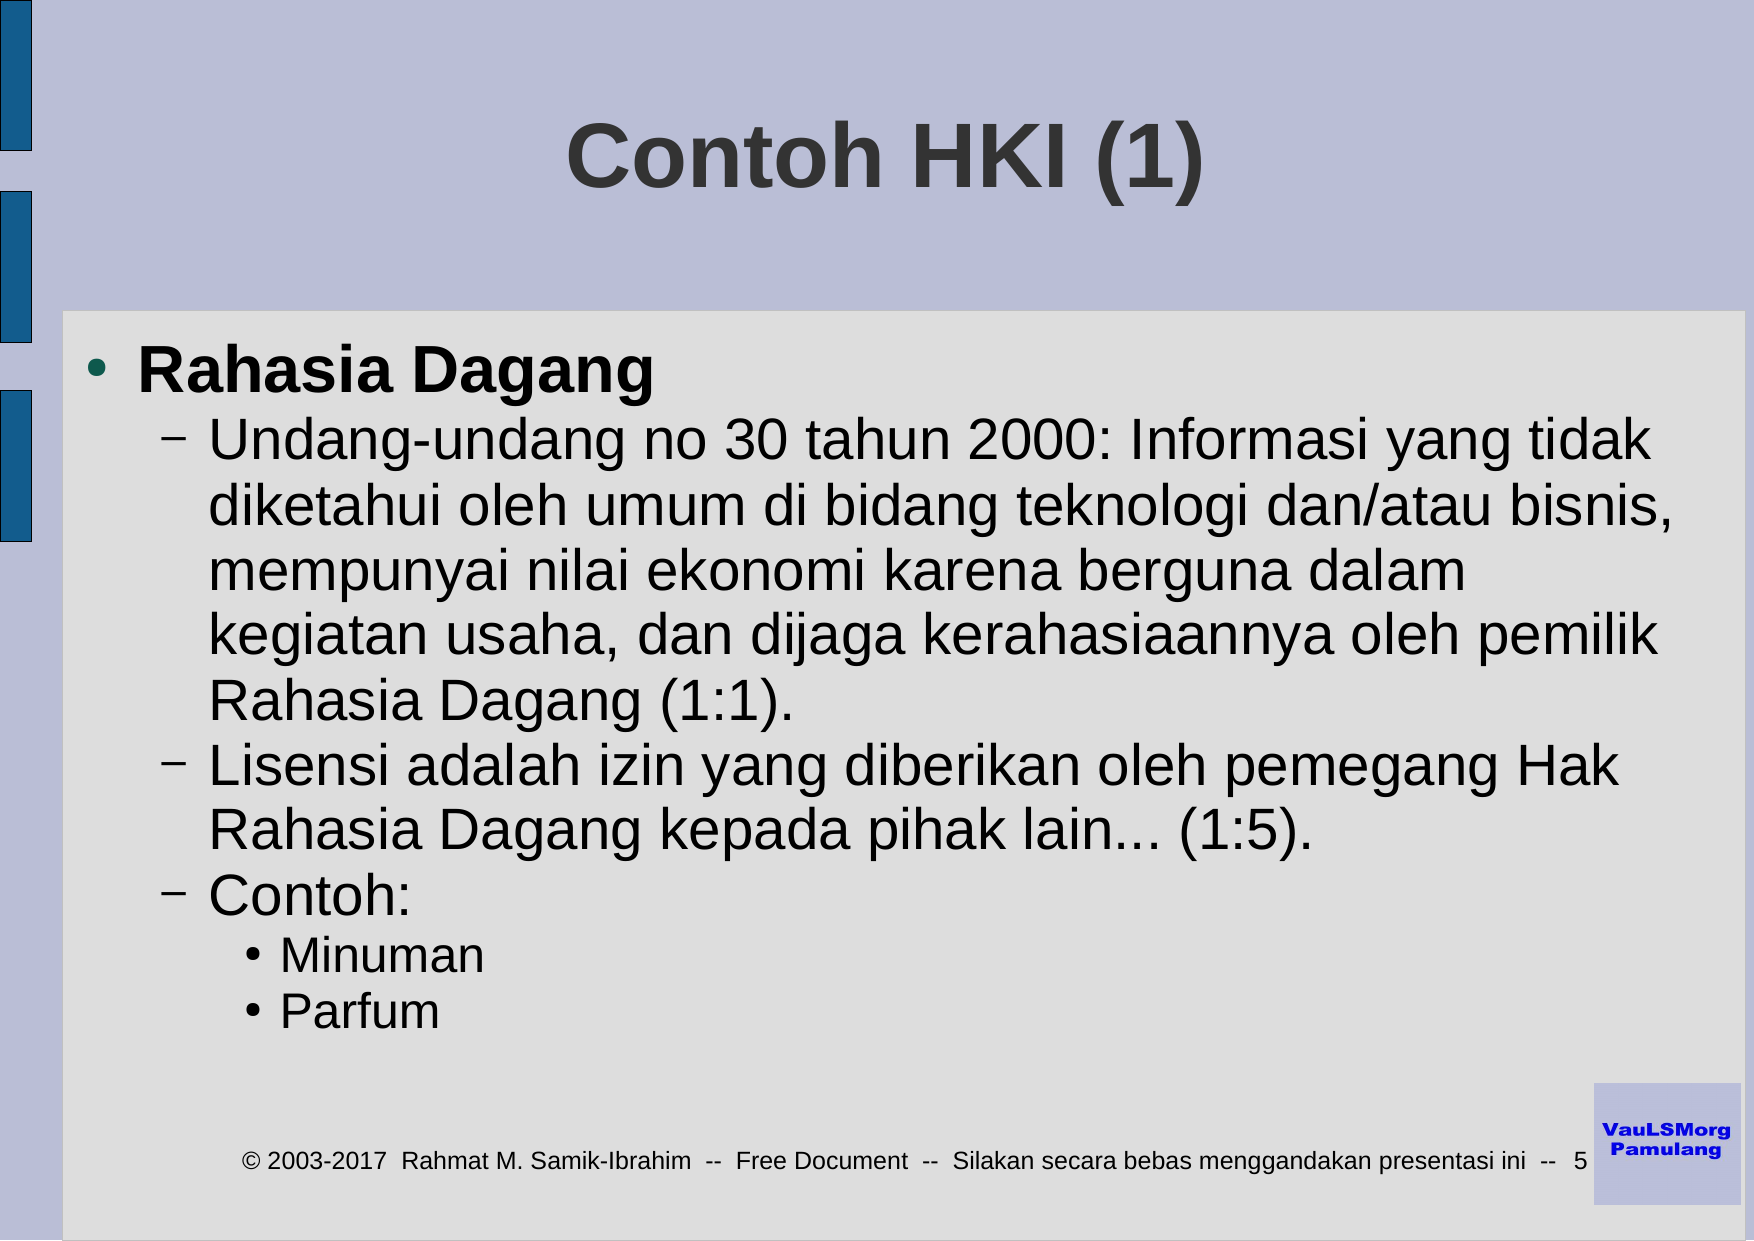

# Contoh HKI (1)
Rahasia Dagang
Undang-undang no 30 tahun 2000: Informasi yang tidak diketahui oleh umum di bidang teknologi dan/atau bisnis, mempunyai nilai ekonomi karena berguna dalam kegiatan usaha, dan dijaga kerahasiaannya oleh pemilik Rahasia Dagang (1:1).
Lisensi adalah izin yang diberikan oleh pemegang Hak Rahasia Dagang kepada pihak lain... (1:5).
Contoh:
Minuman
Parfum